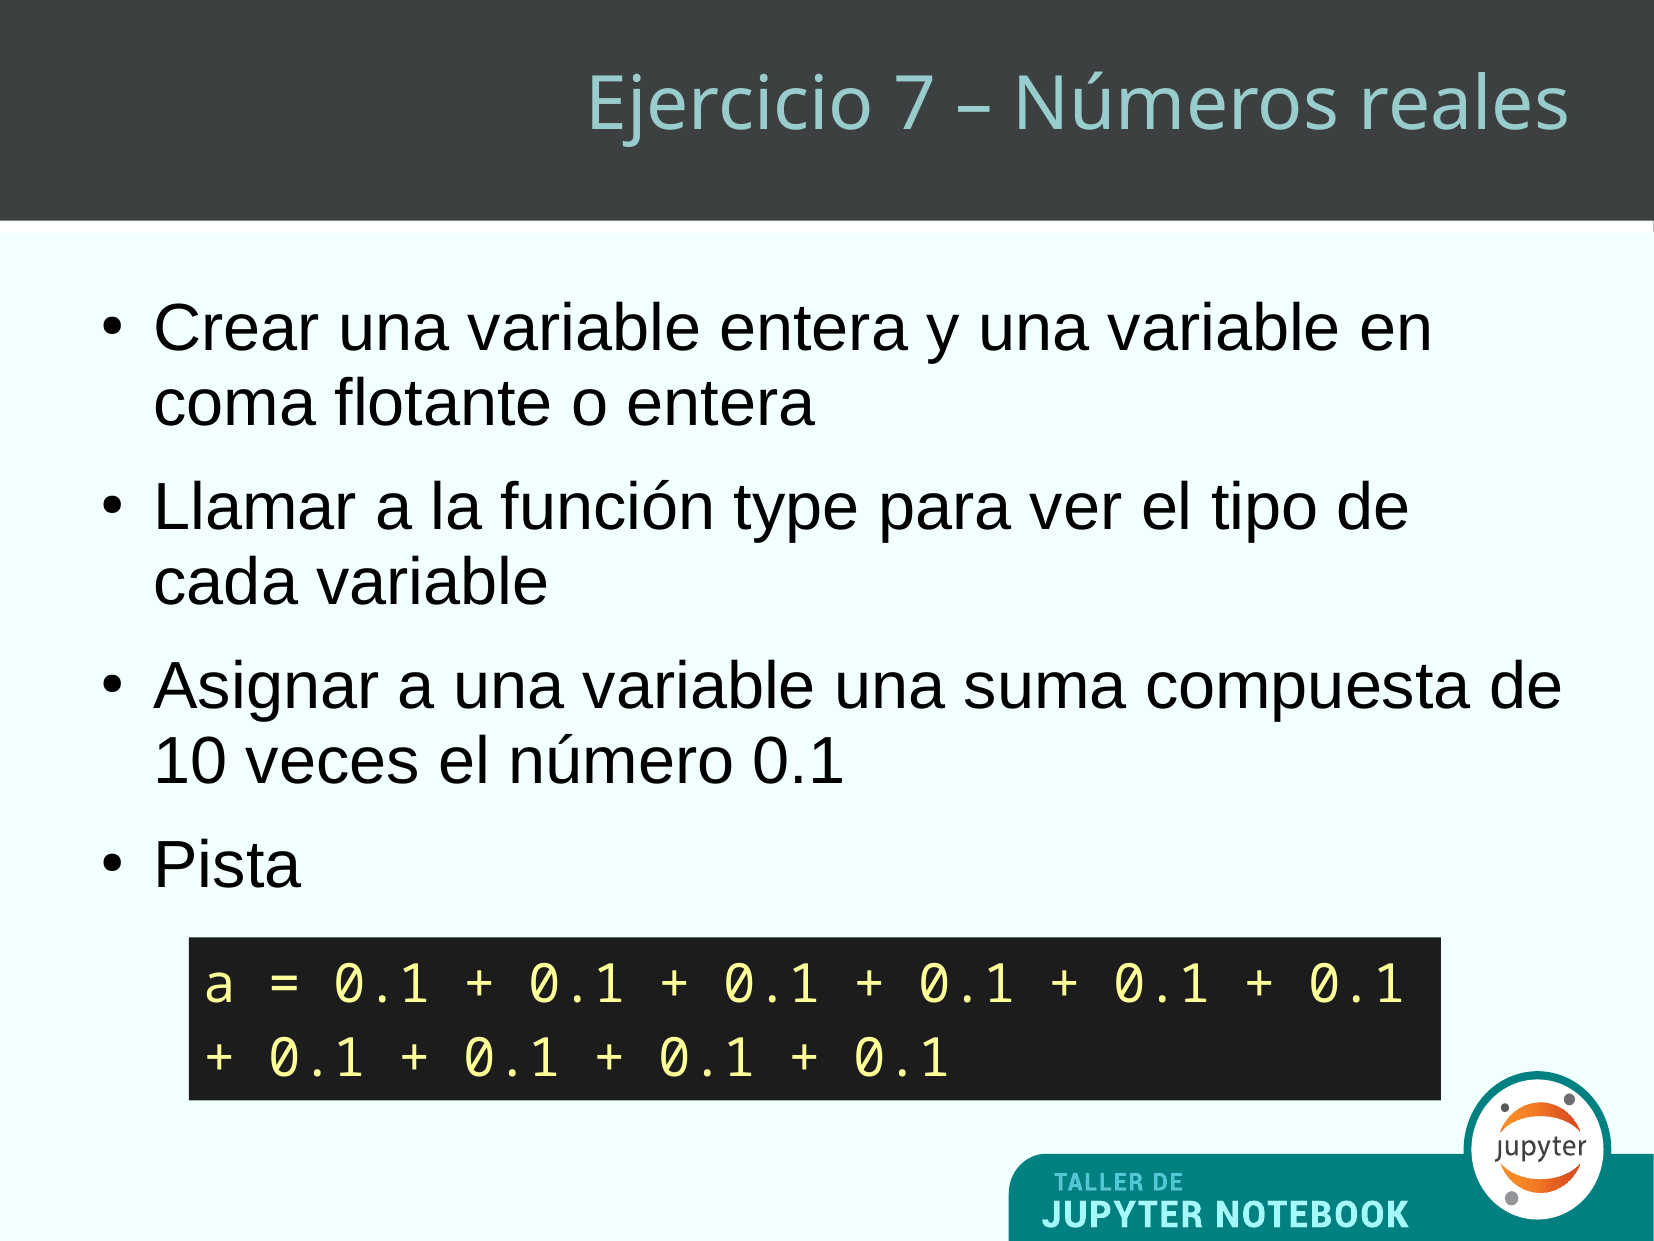

# Ejercicio 7 – Números reales
Crear una variable entera y una variable en coma flotante o entera
Llamar a la función type para ver el tipo de cada variable
Asignar a una variable una suma compuesta de 10 veces el número 0.1
Pista
a = 0.1 + 0.1 + 0.1 + 0.1 + 0.1 + 0.1 + 0.1 + 0.1 + 0.1 + 0.1